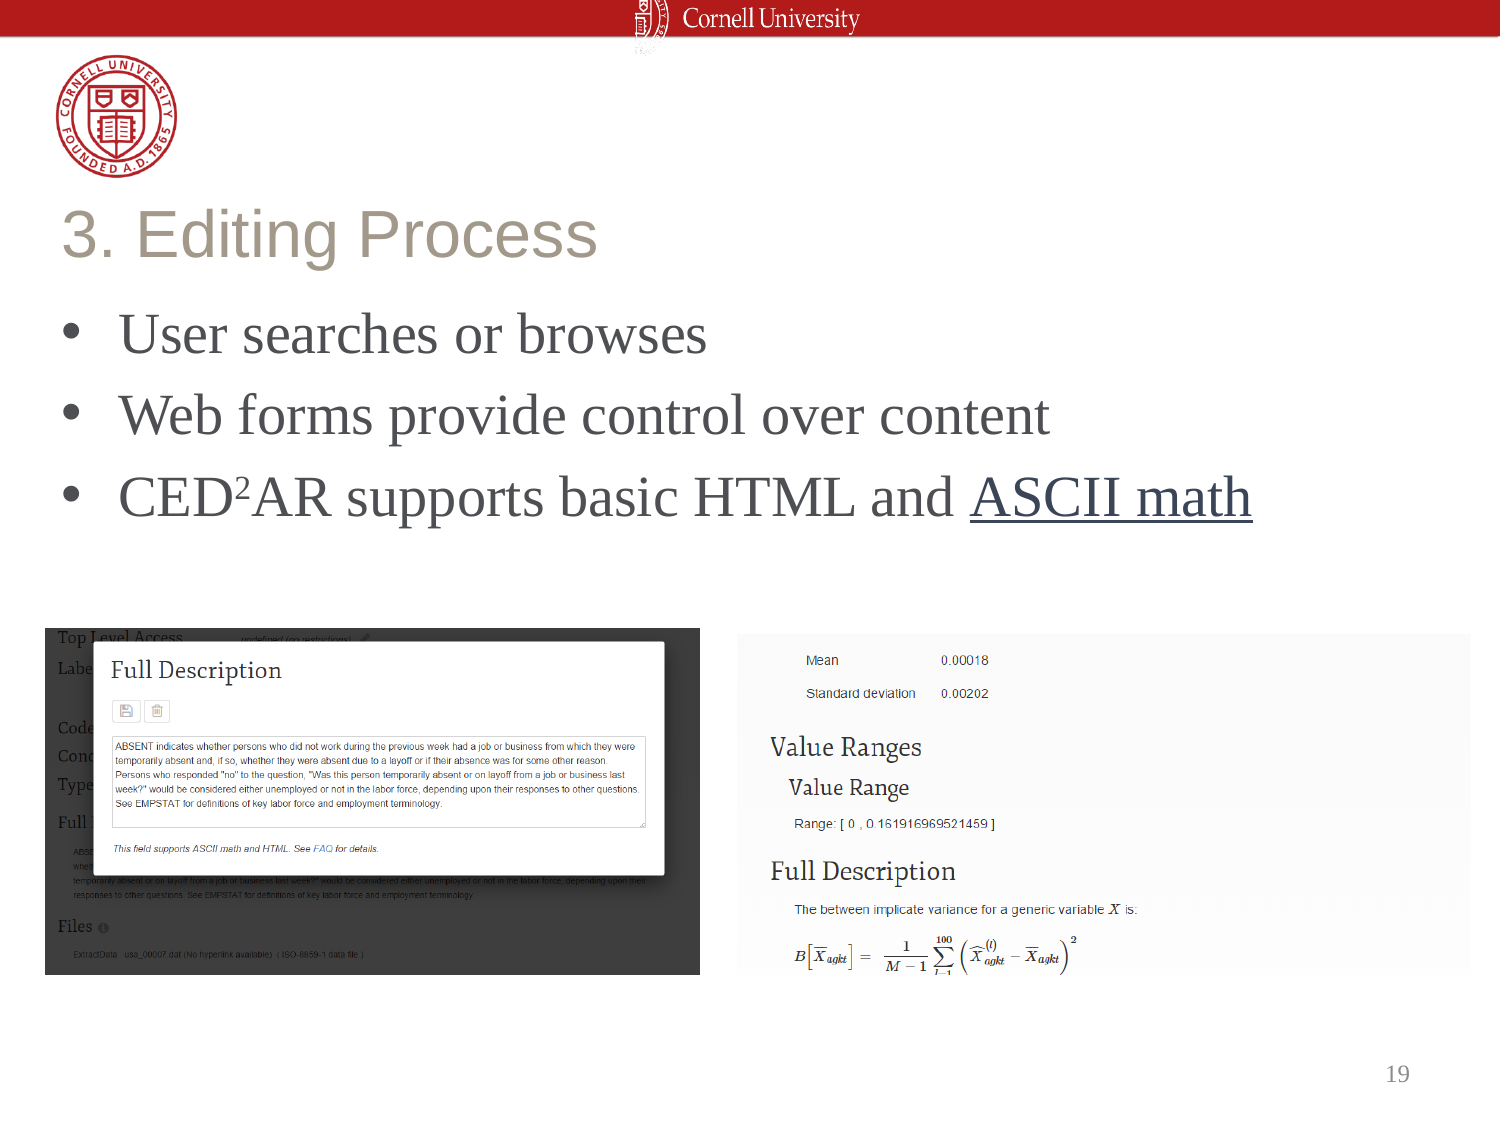

3. Editing Process
# User searches or browses
Web forms provide control over content
CED2AR supports basic HTML and ASCII math